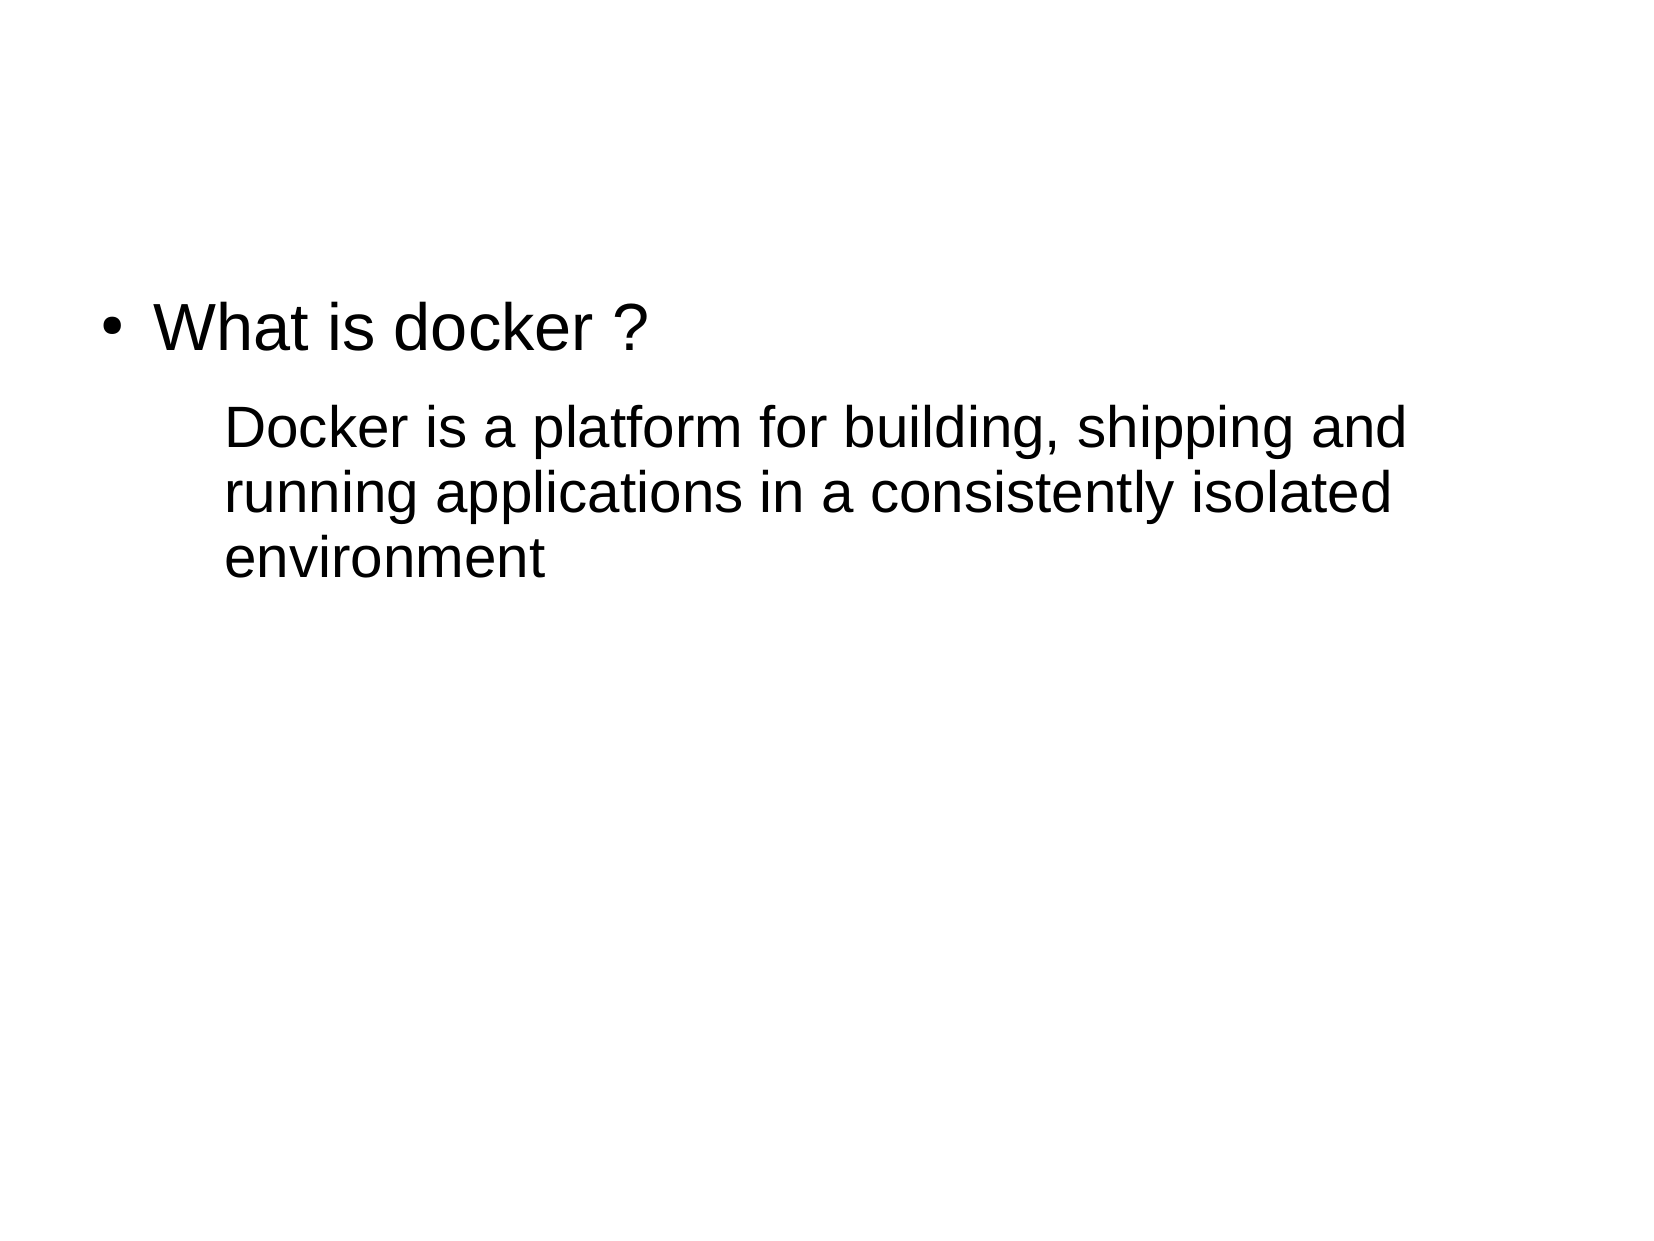

#
What is docker ?
Docker is a platform for building, shipping and running applications in a consistently isolated environment